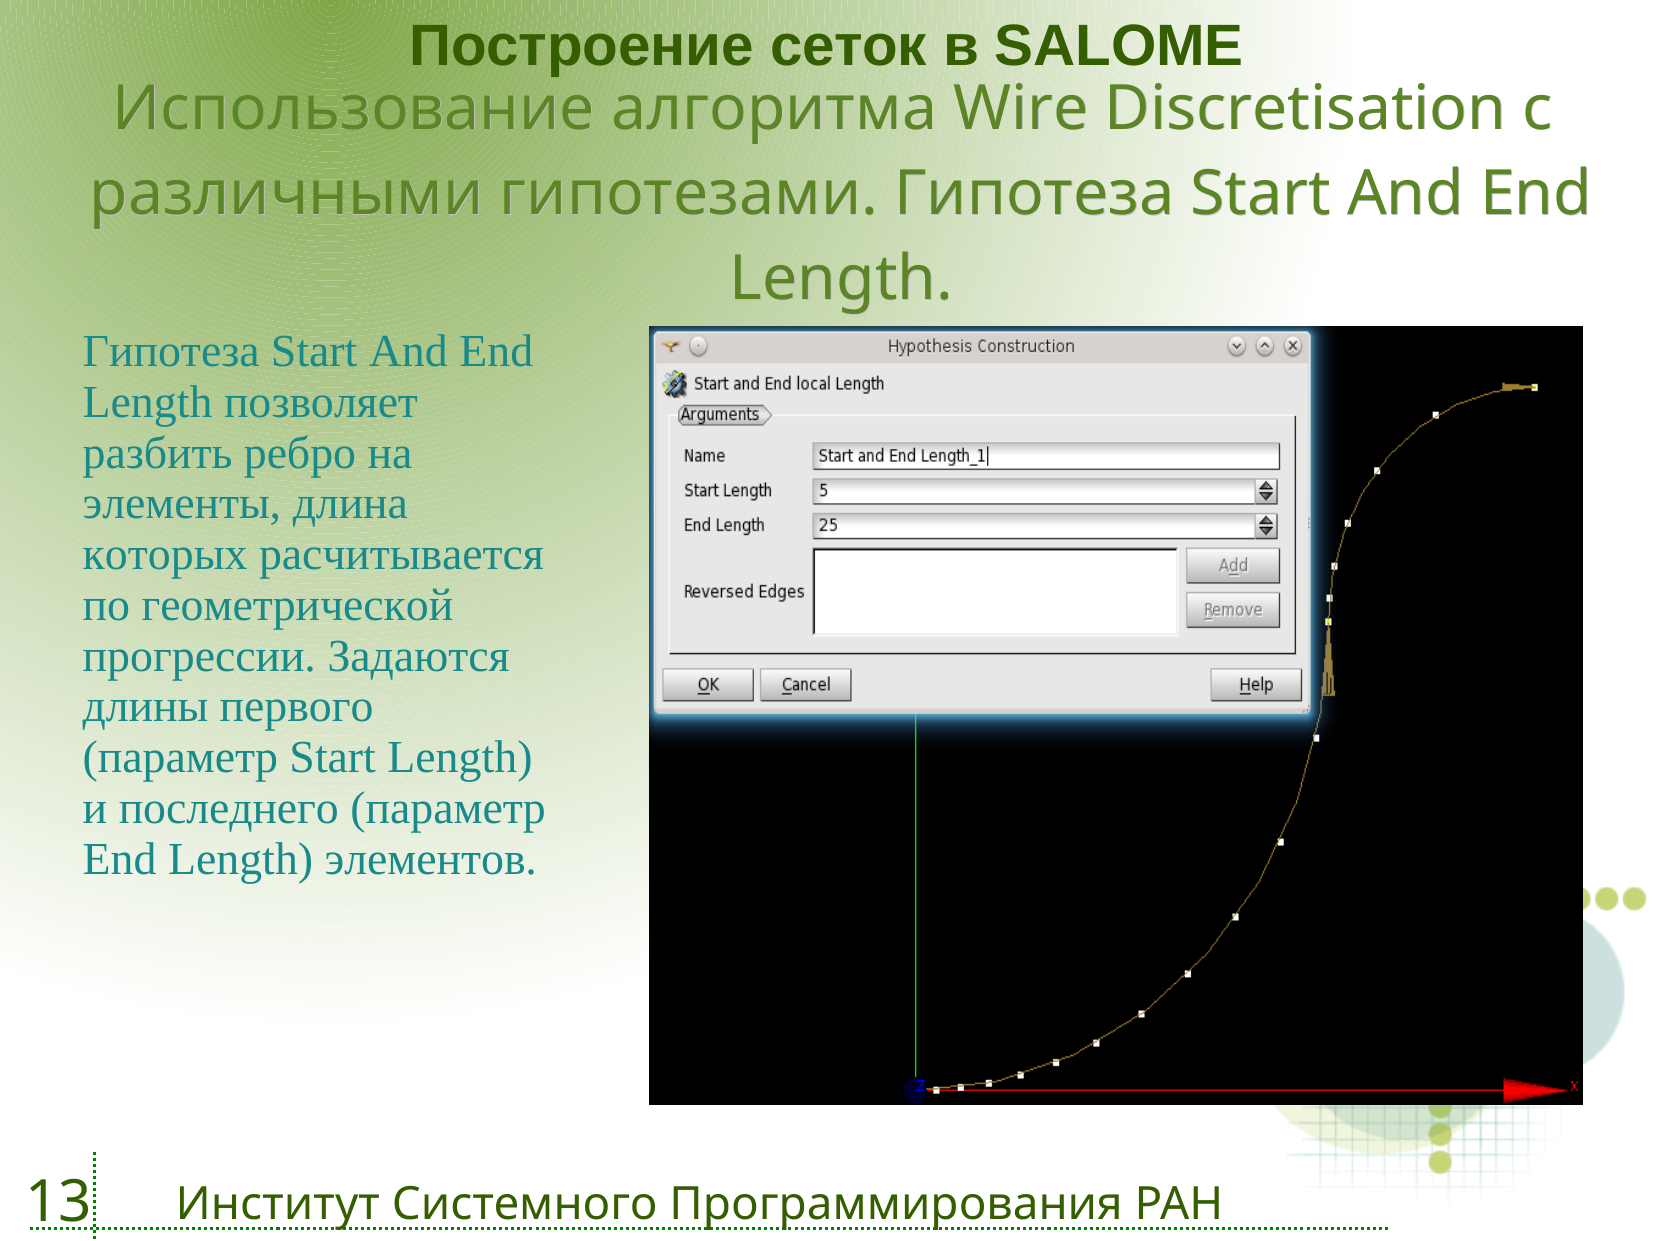

# Использование алгоритма Wire Discretisation c различными гипотезами. Гипотеза Start And End Length.
Гипотеза Start And End Length позволяет разбить ребро на элементы, длина которых расчитывается по геометрической прогрессии. Задаются длины первого (параметр Start Length) и последнего (параметр End Length) элементов.